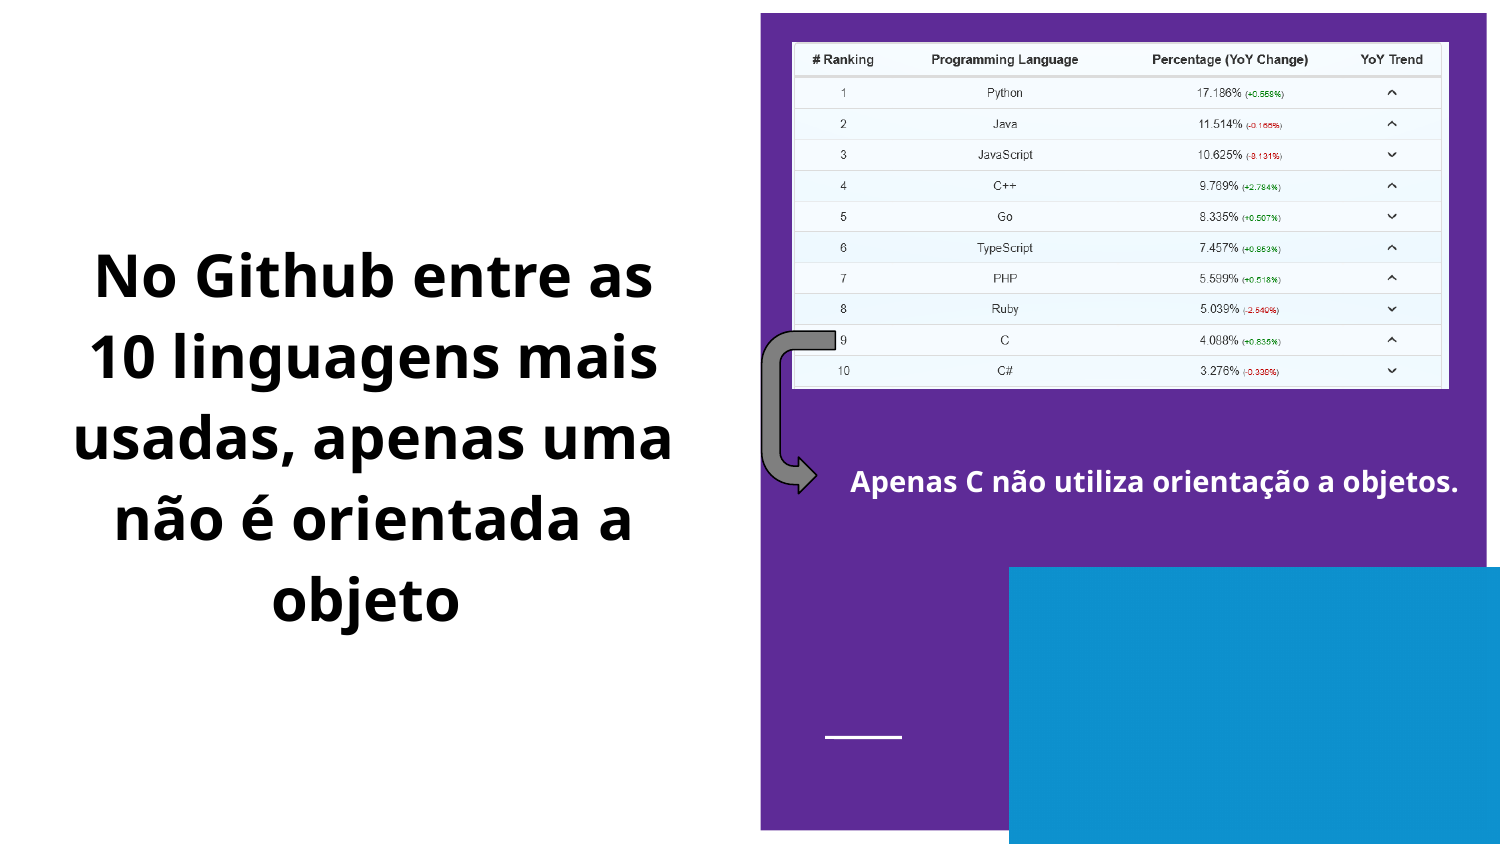

# No Github entre as 10 linguagens mais usadas, apenas uma não é orientada a objeto
Apenas C não utiliza orientação a objetos.